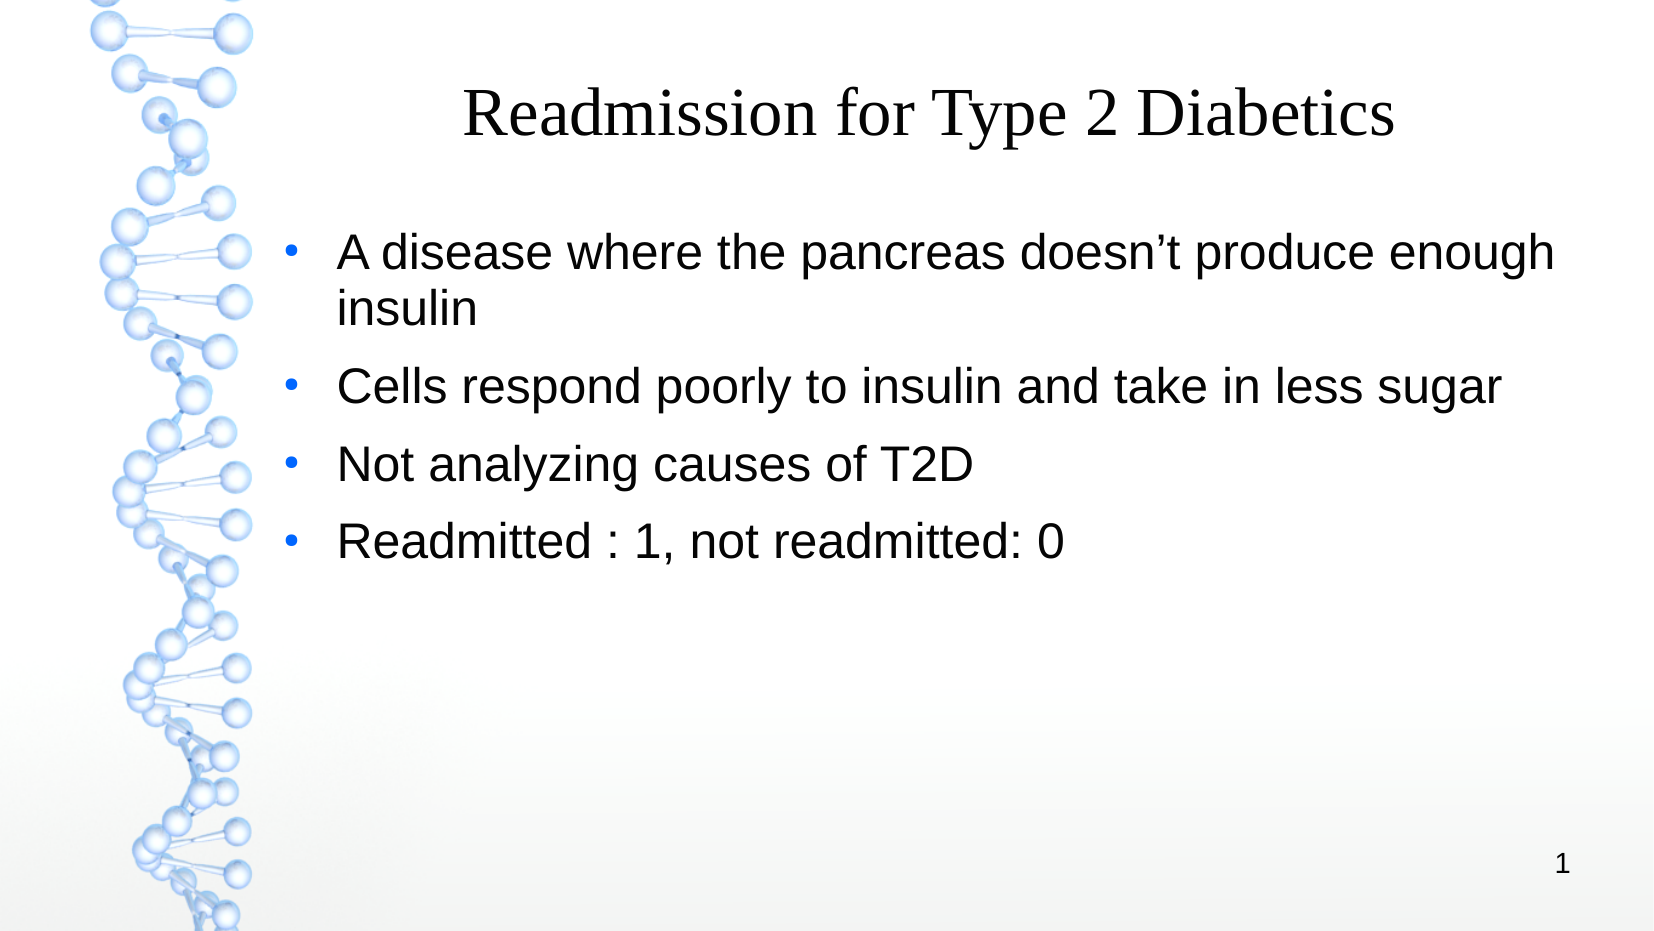

# Readmission for Type 2 Diabetics
A disease where the pancreas doesn’t produce enough insulin
Cells respond poorly to insulin and take in less sugar
Not analyzing causes of T2D
Readmitted : 1, not readmitted: 0
1